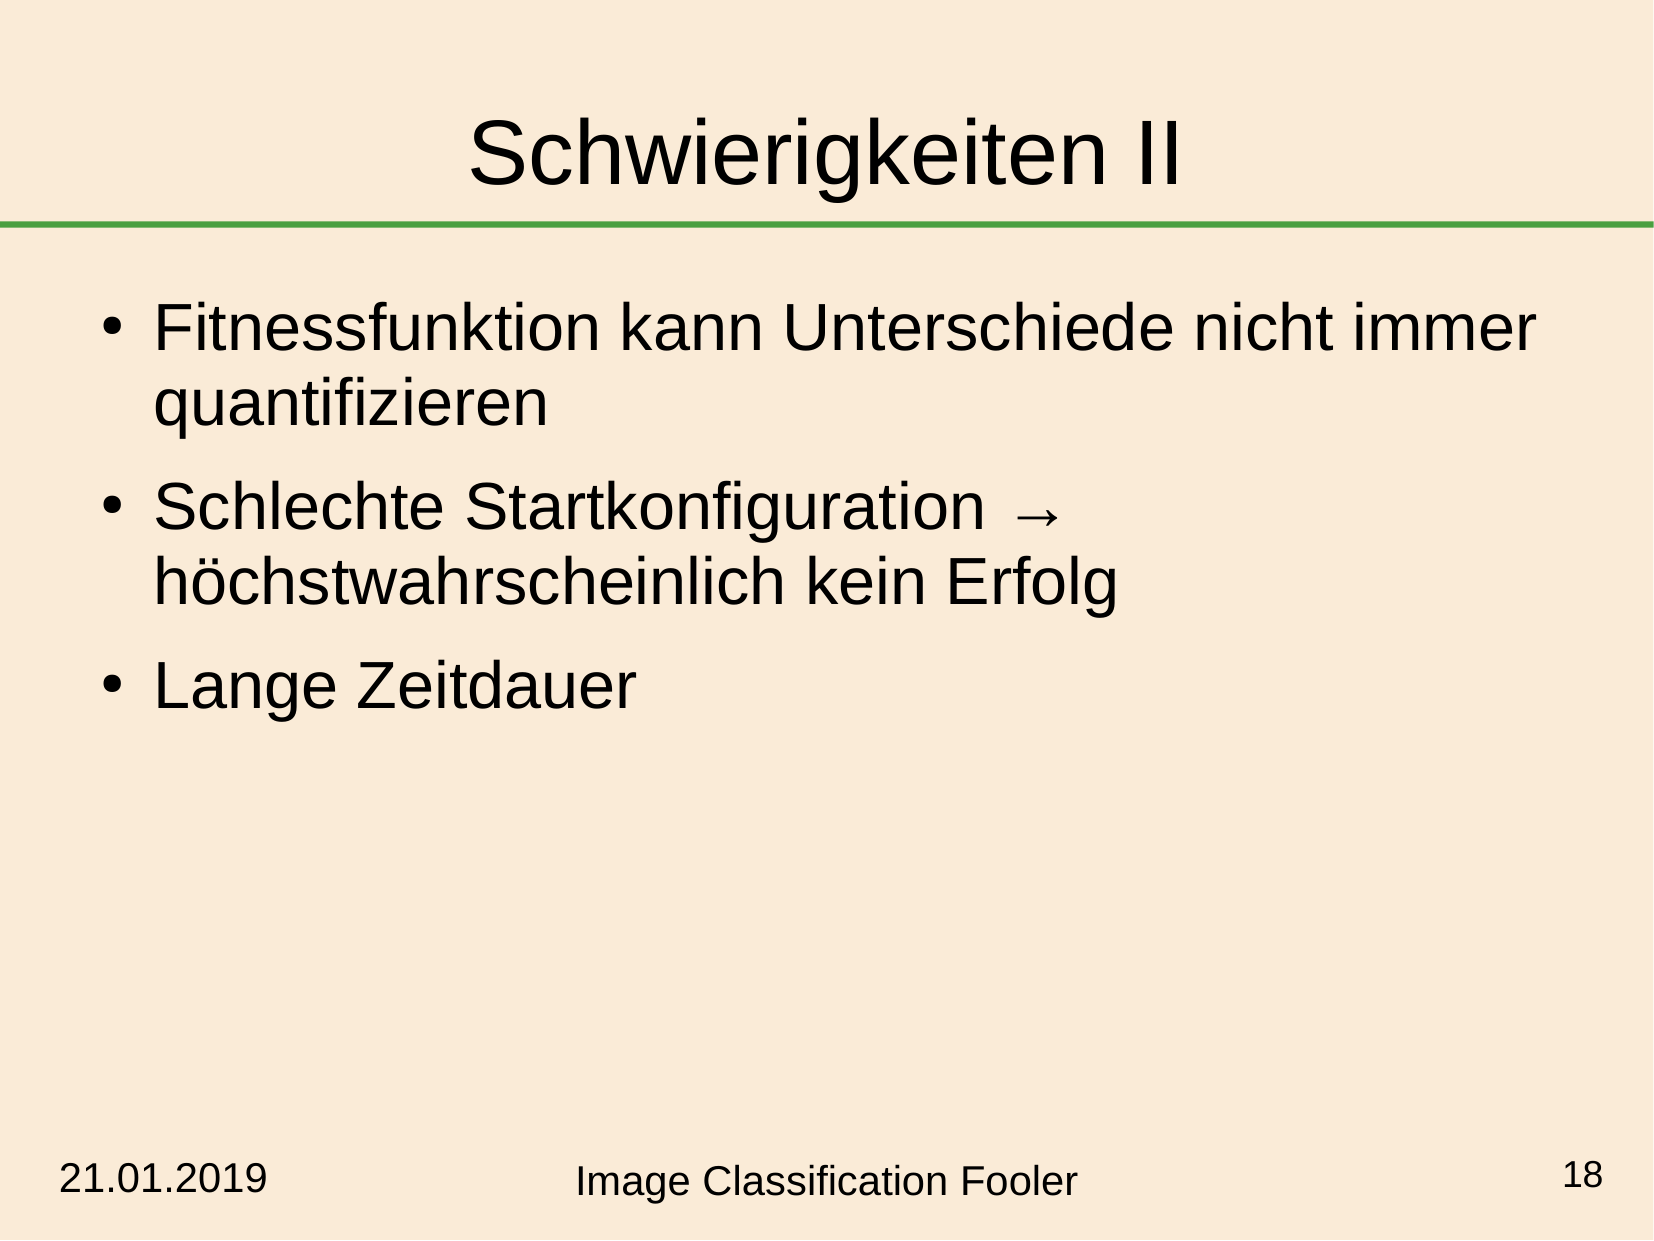

# Schwierigkeiten II
Fitnessfunktion kann Unterschiede nicht immer quantifizieren
Schlechte Startkonfiguration → höchstwahrscheinlich kein Erfolg
Lange Zeitdauer